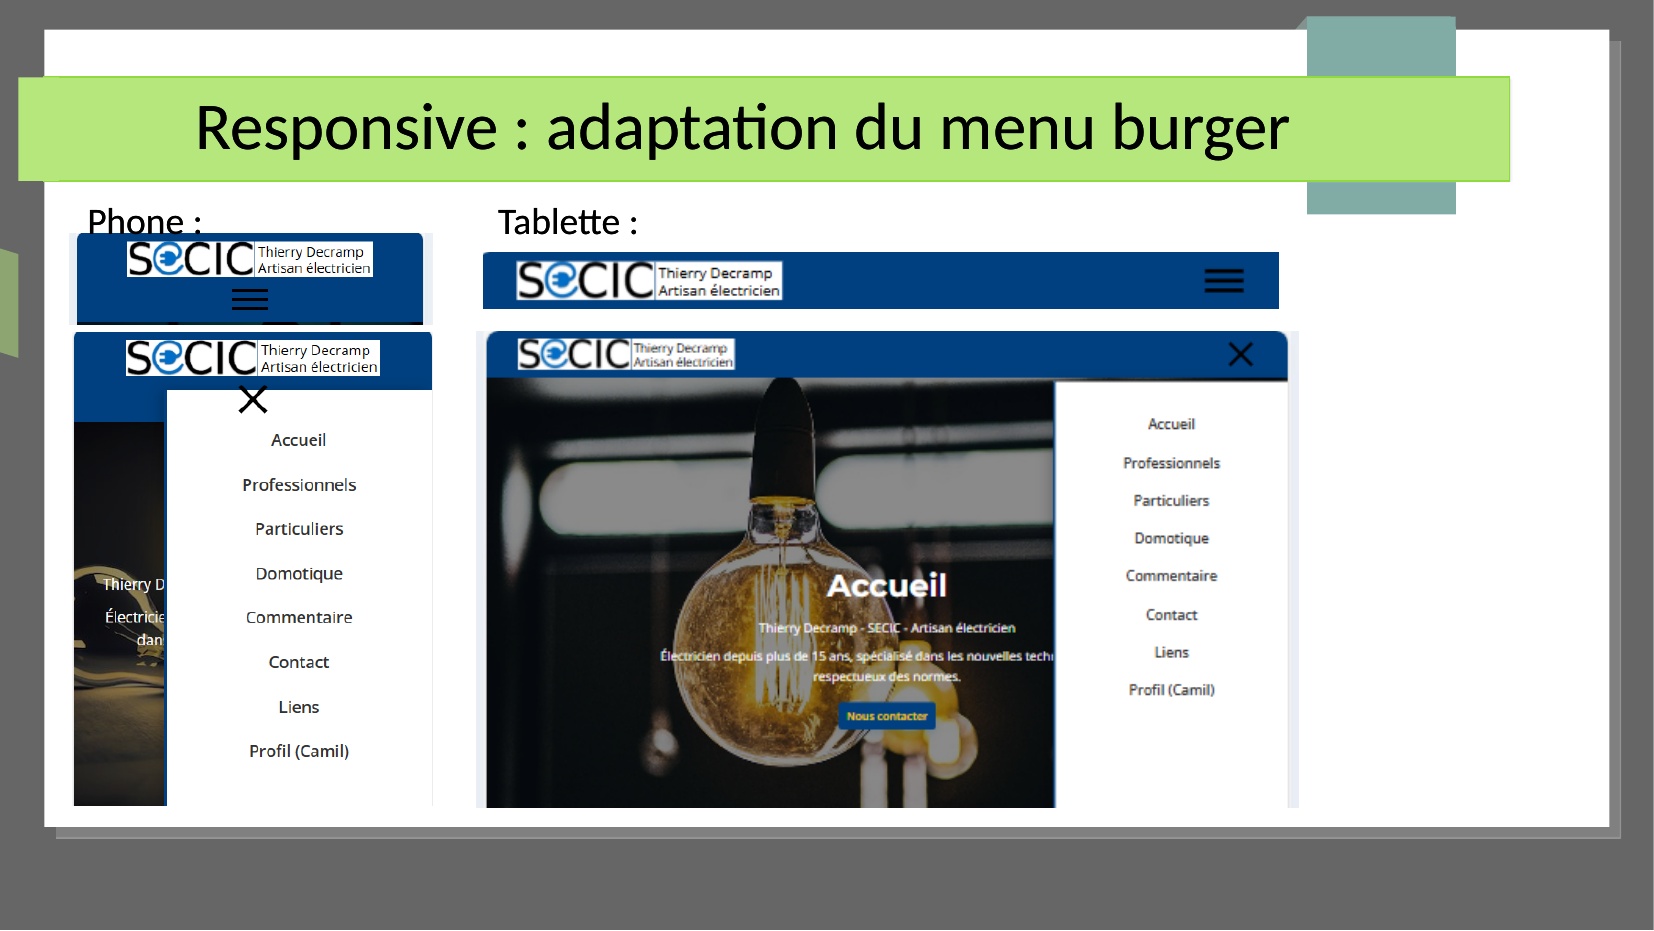

Responsive : adaptation du menu burger​
Responsive : adaptation du menu burger​
Phone :​
Phone :​
Tablette :​
Tablette :​